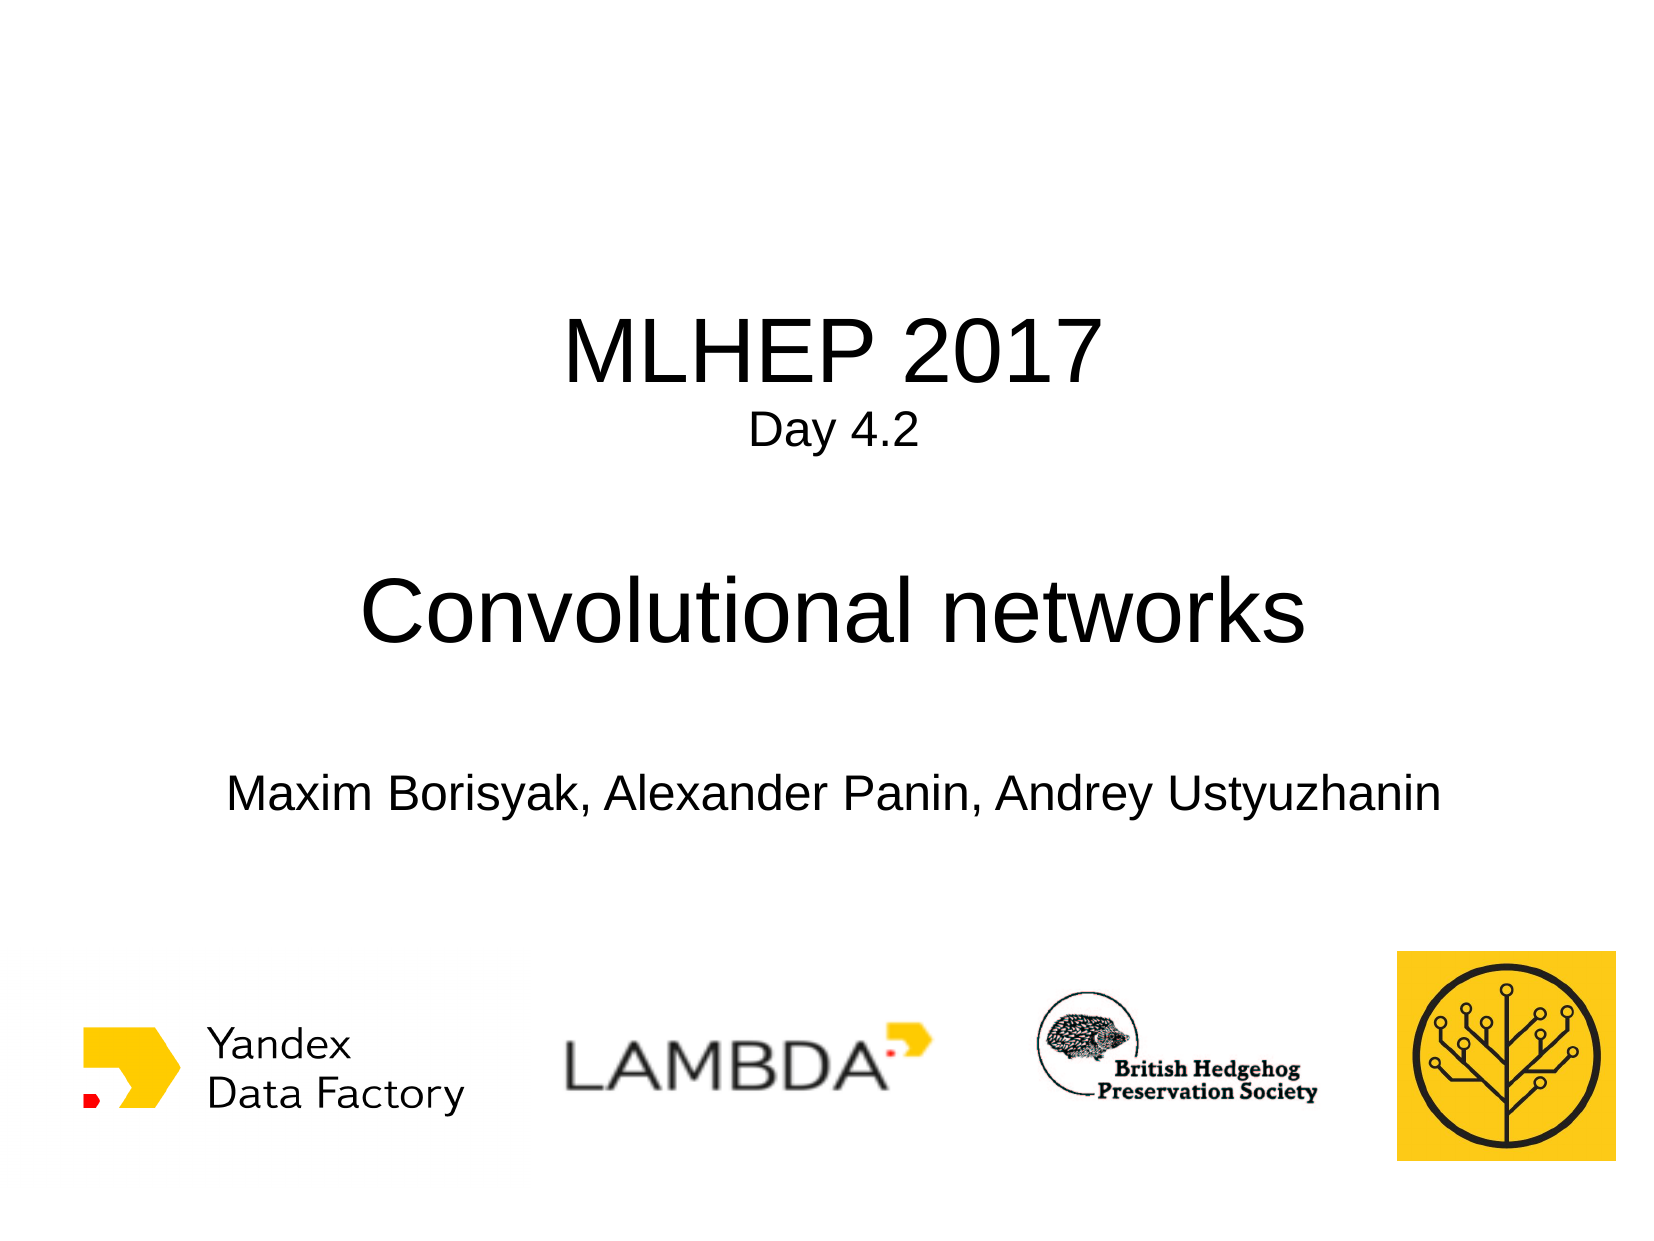

# MLHEP 2017 Day 4.2 Convolutional networks Maxim Borisyak, Alexander Panin, Andrey Ustyuzhanin
1